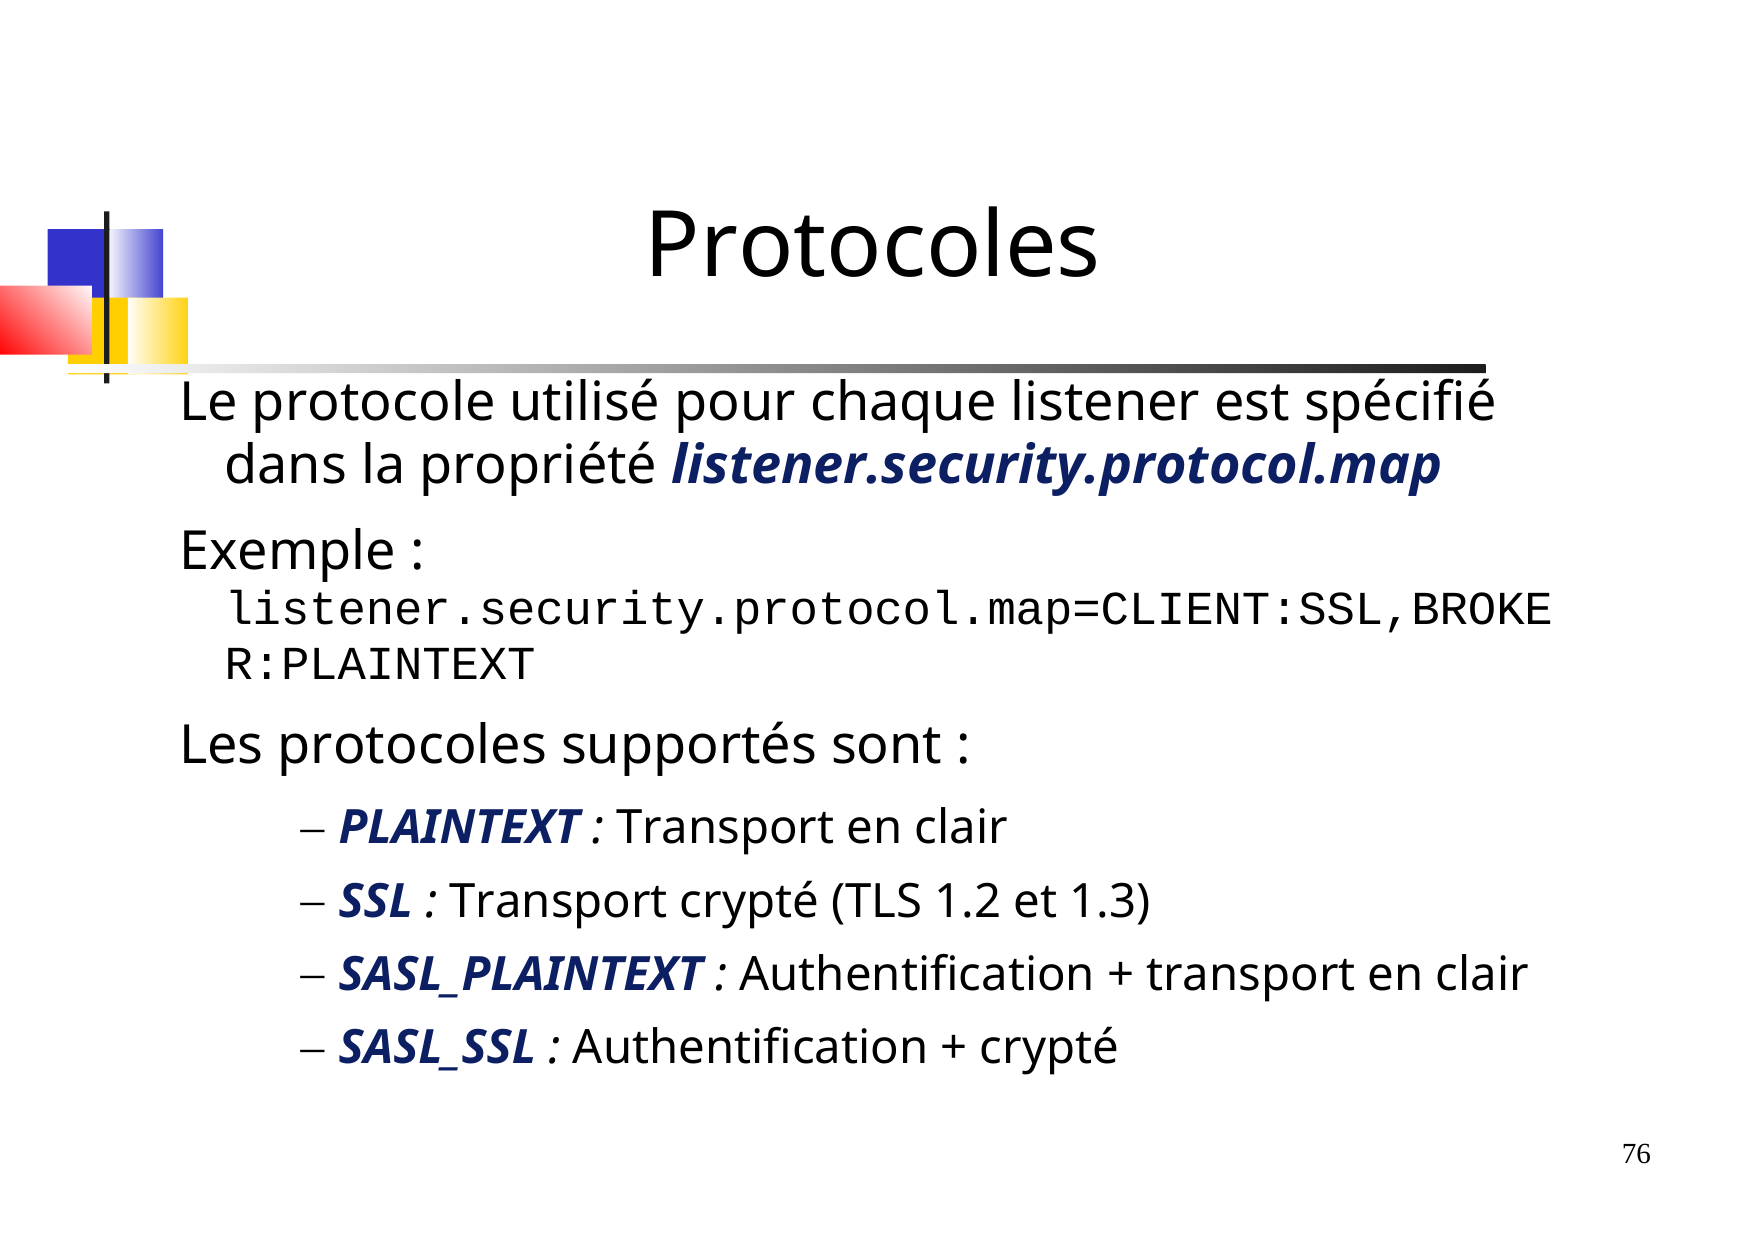

# Protocoles
Le protocole utilisé pour chaque listener est spécifié dans la propriété listener.security.protocol.map
Exemple : listener.security.protocol.map=CLIENT:SSL,BROKER:PLAINTEXT
Les protocoles supportés sont :
PLAINTEXT : Transport en clair
SSL : Transport crypté (TLS 1.2 et 1.3)
SASL_PLAINTEXT : Authentification + transport en clair
SASL_SSL : Authentification + crypté